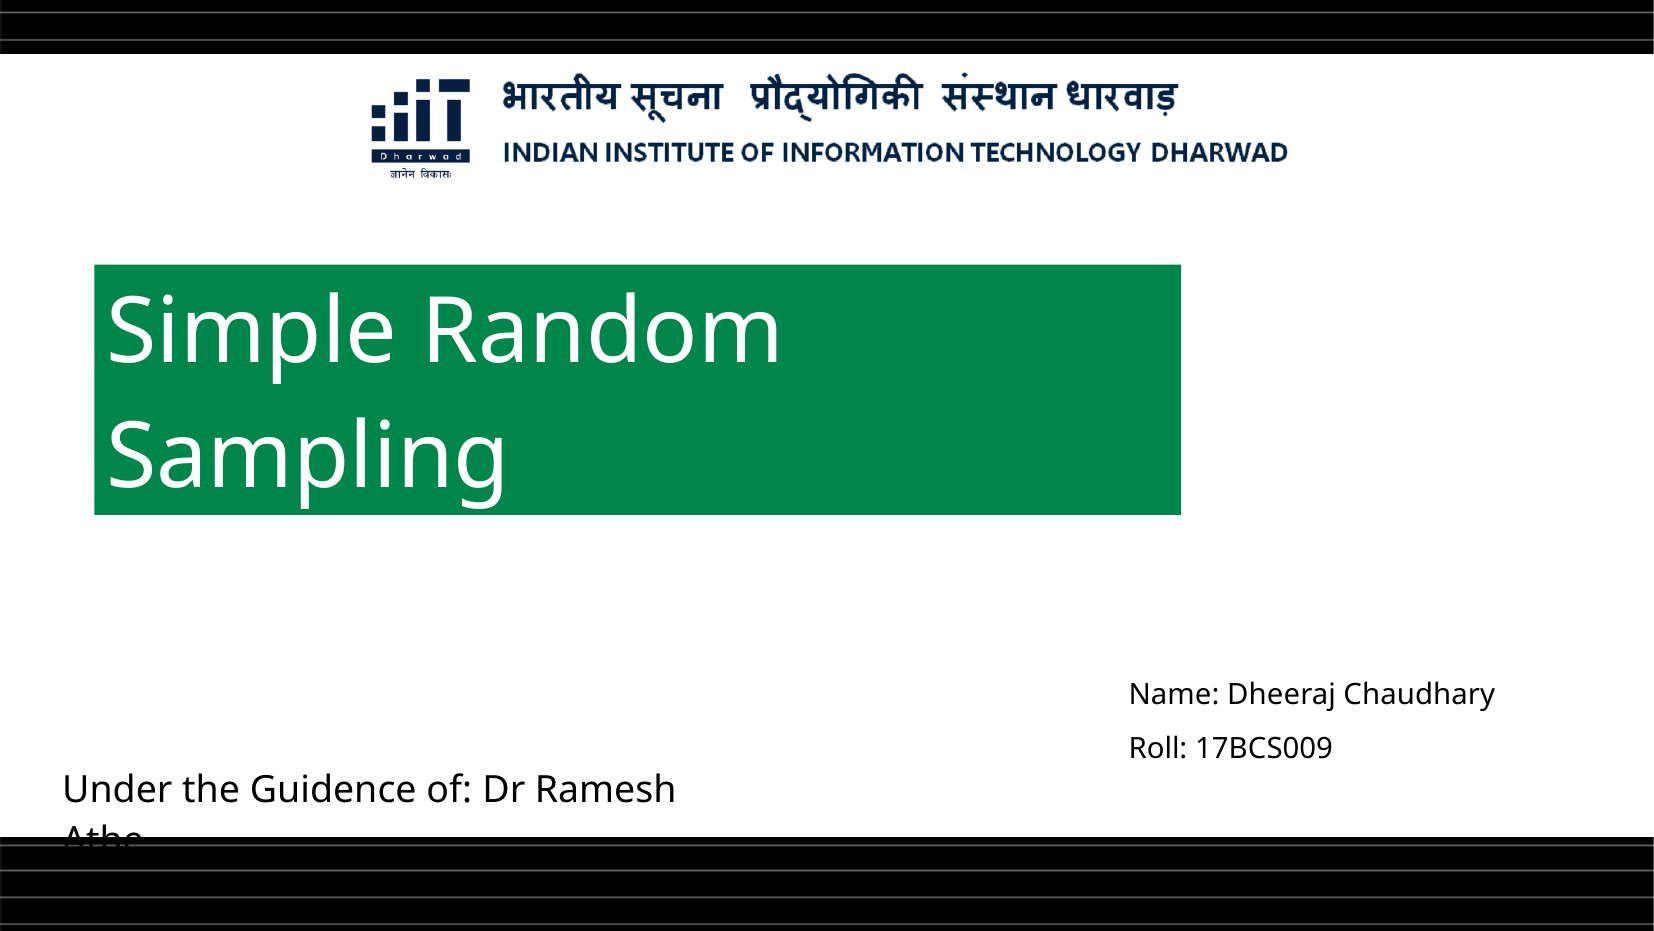

# Simple Random Sampling
Name: Dheeraj Chaudhary
Roll: 17BCS009
Under the Guidence of: Dr Ramesh Athe